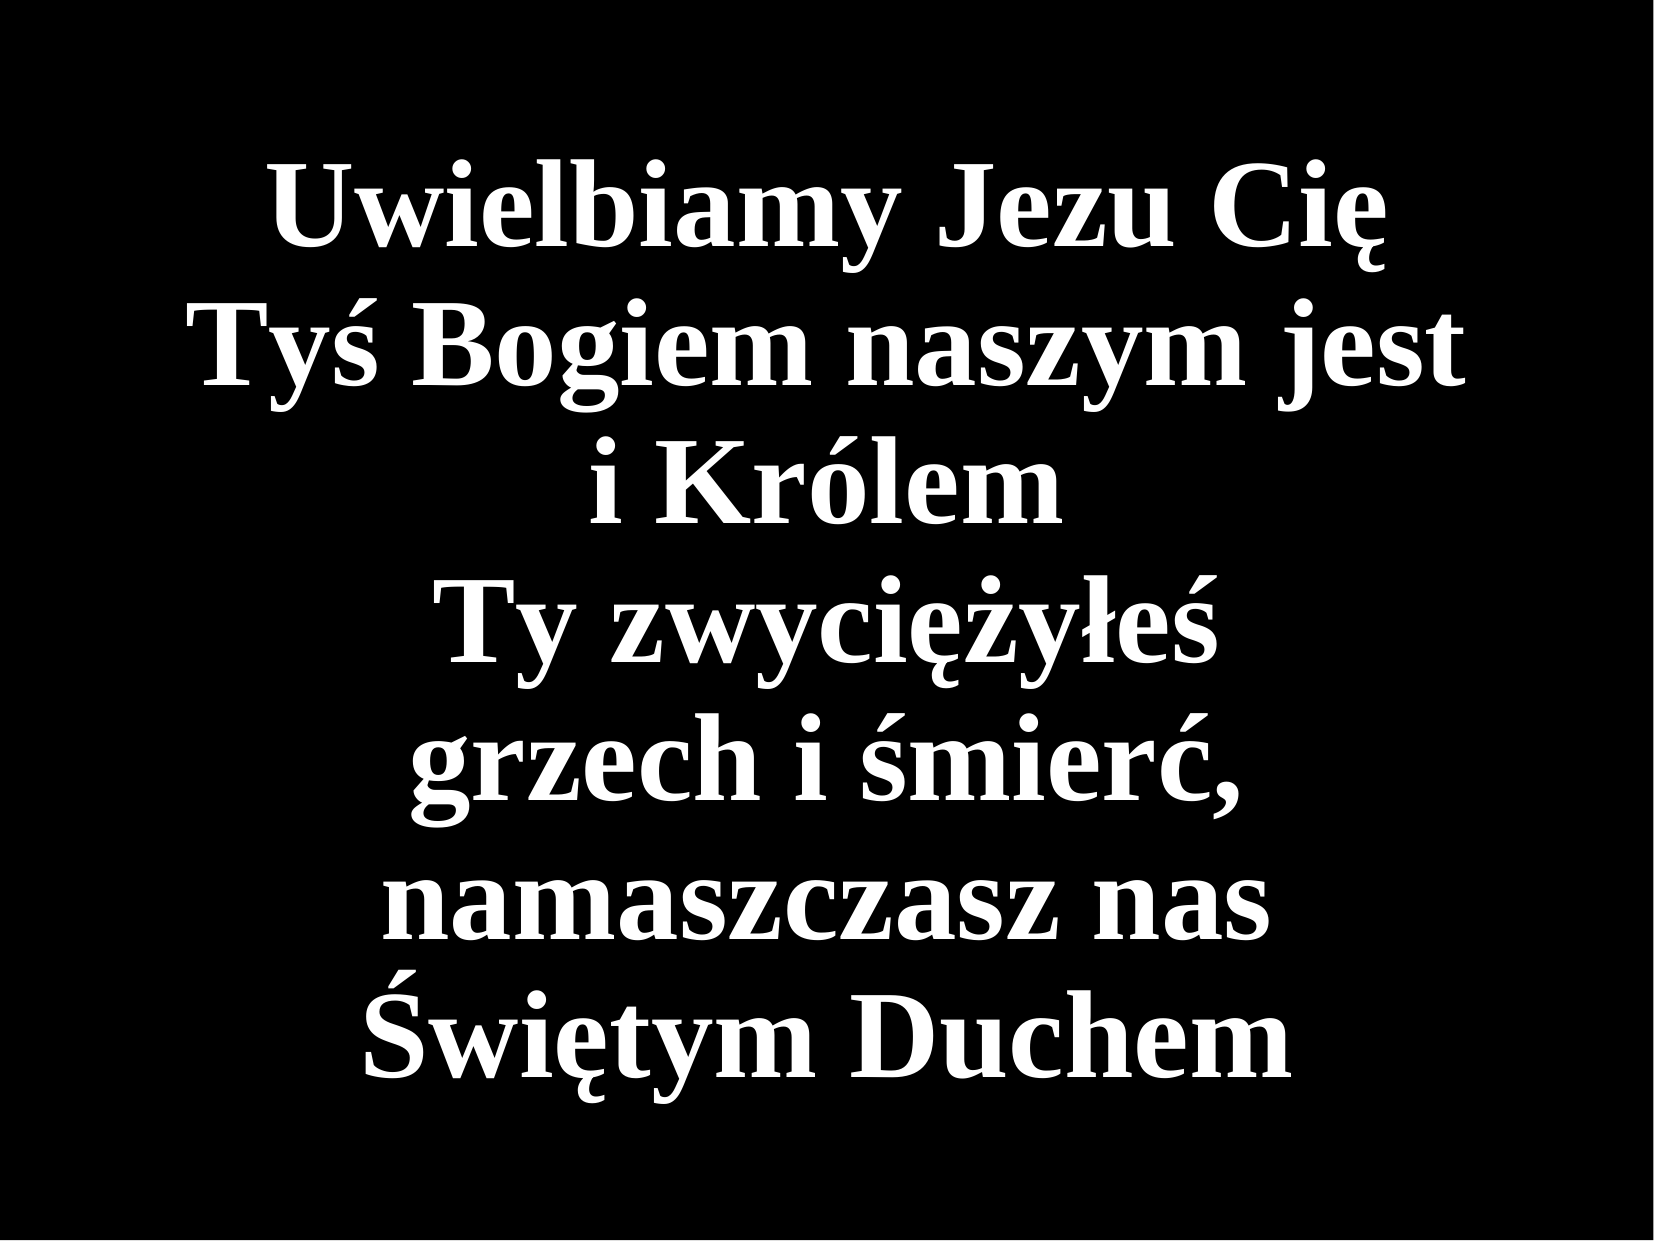

# Uwielbiamy Jezu Cię Tyś Bogiem naszym jest i Królem Ty zwyciężyłeś grzech i śmierć, namaszczasz nas Świętym Duchem